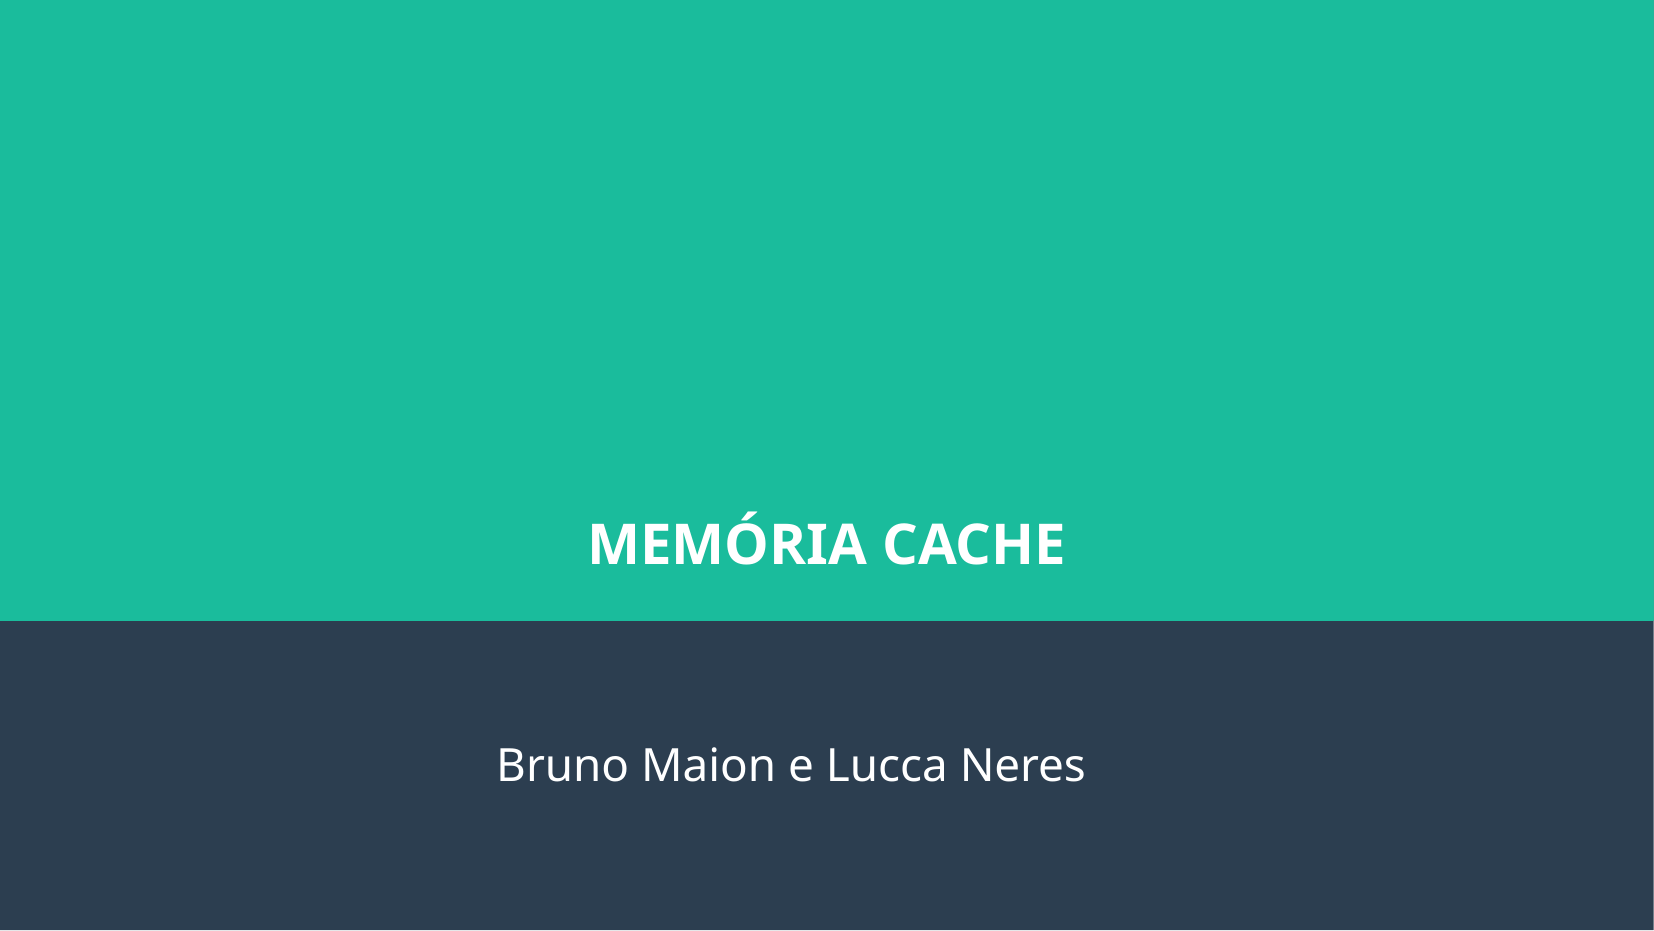

# MEMÓRIA CACHE
Bruno Maion e Lucca Neres